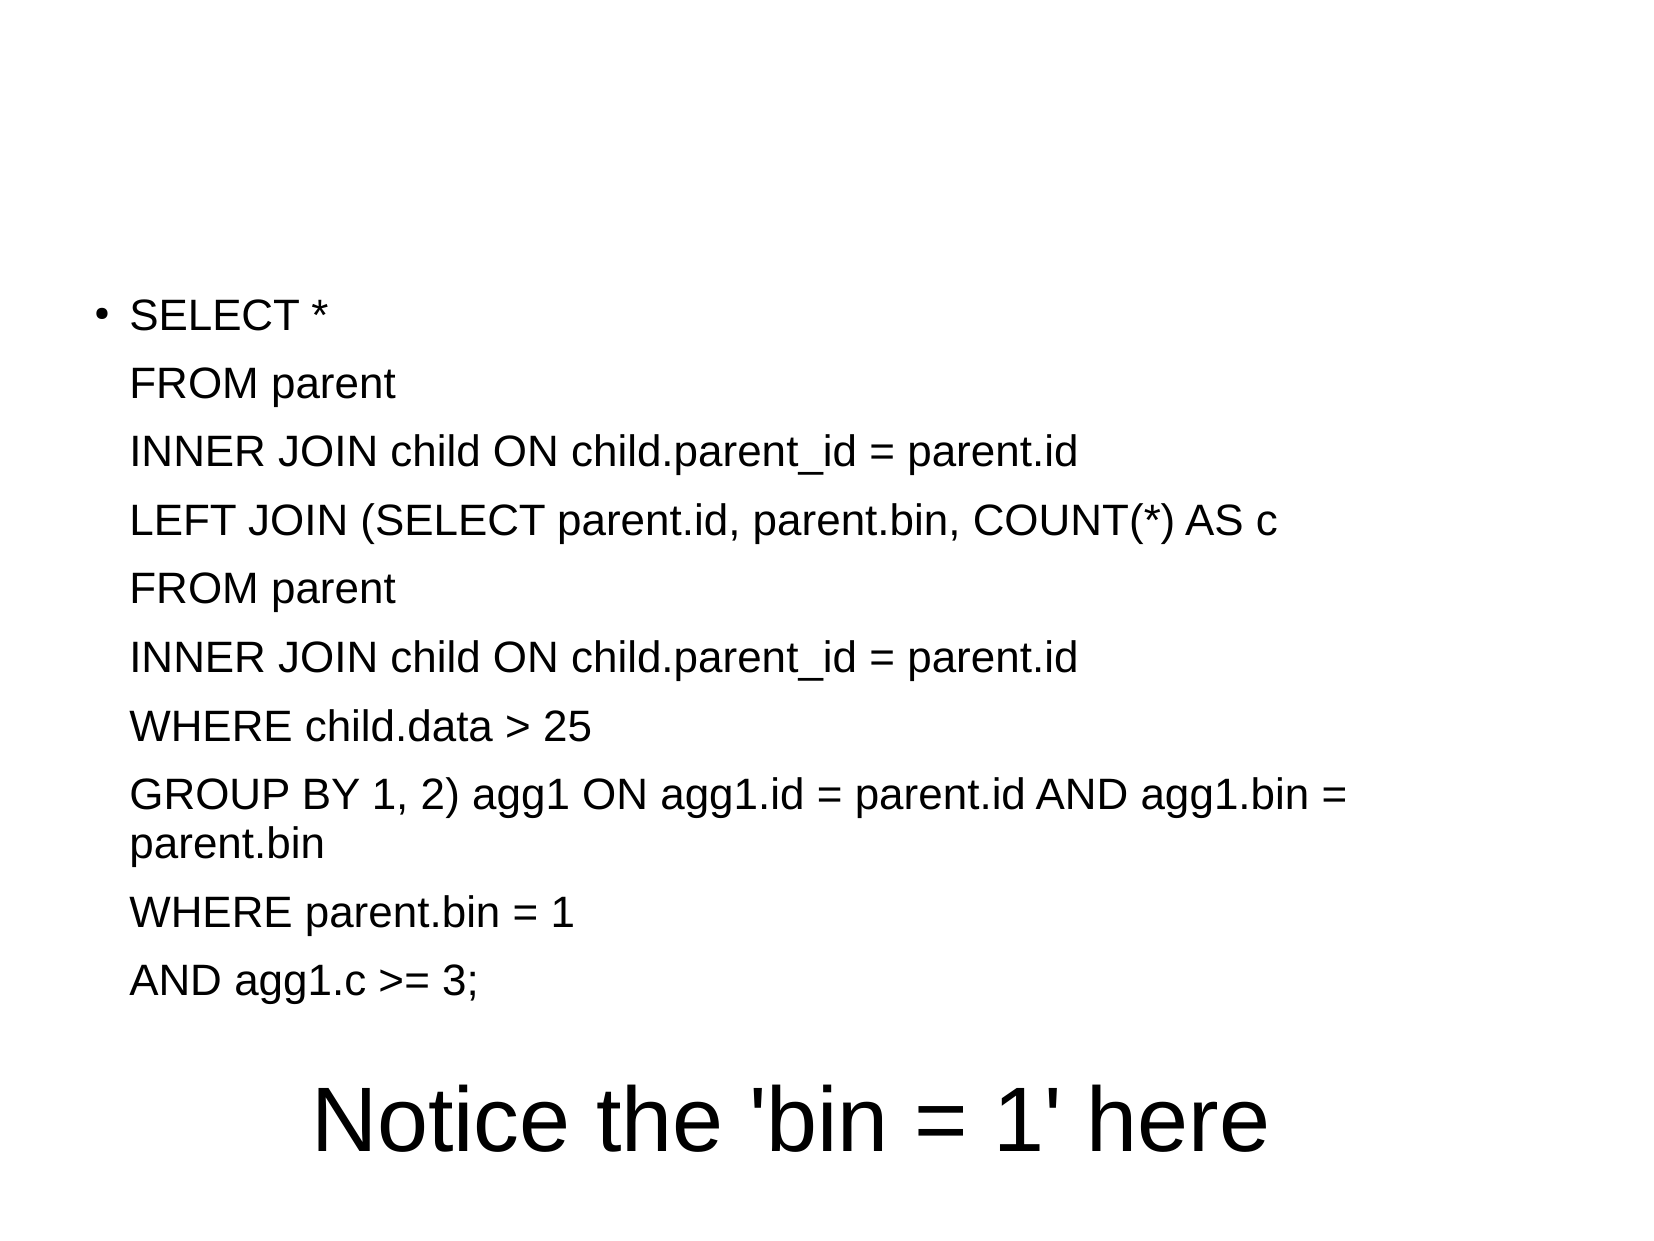

SELECT *
FROM parent
INNER JOIN child ON child.parent_id = parent.id
LEFT JOIN (SELECT parent.id, parent.bin, COUNT(*) AS c
FROM parent
INNER JOIN child ON child.parent_id = parent.id
WHERE child.data > 25
GROUP BY 1, 2) agg1 ON agg1.id = parent.id AND agg1.bin = parent.bin
WHERE parent.bin = 1
AND agg1.c >= 3;
# Notice the 'bin = 1' here